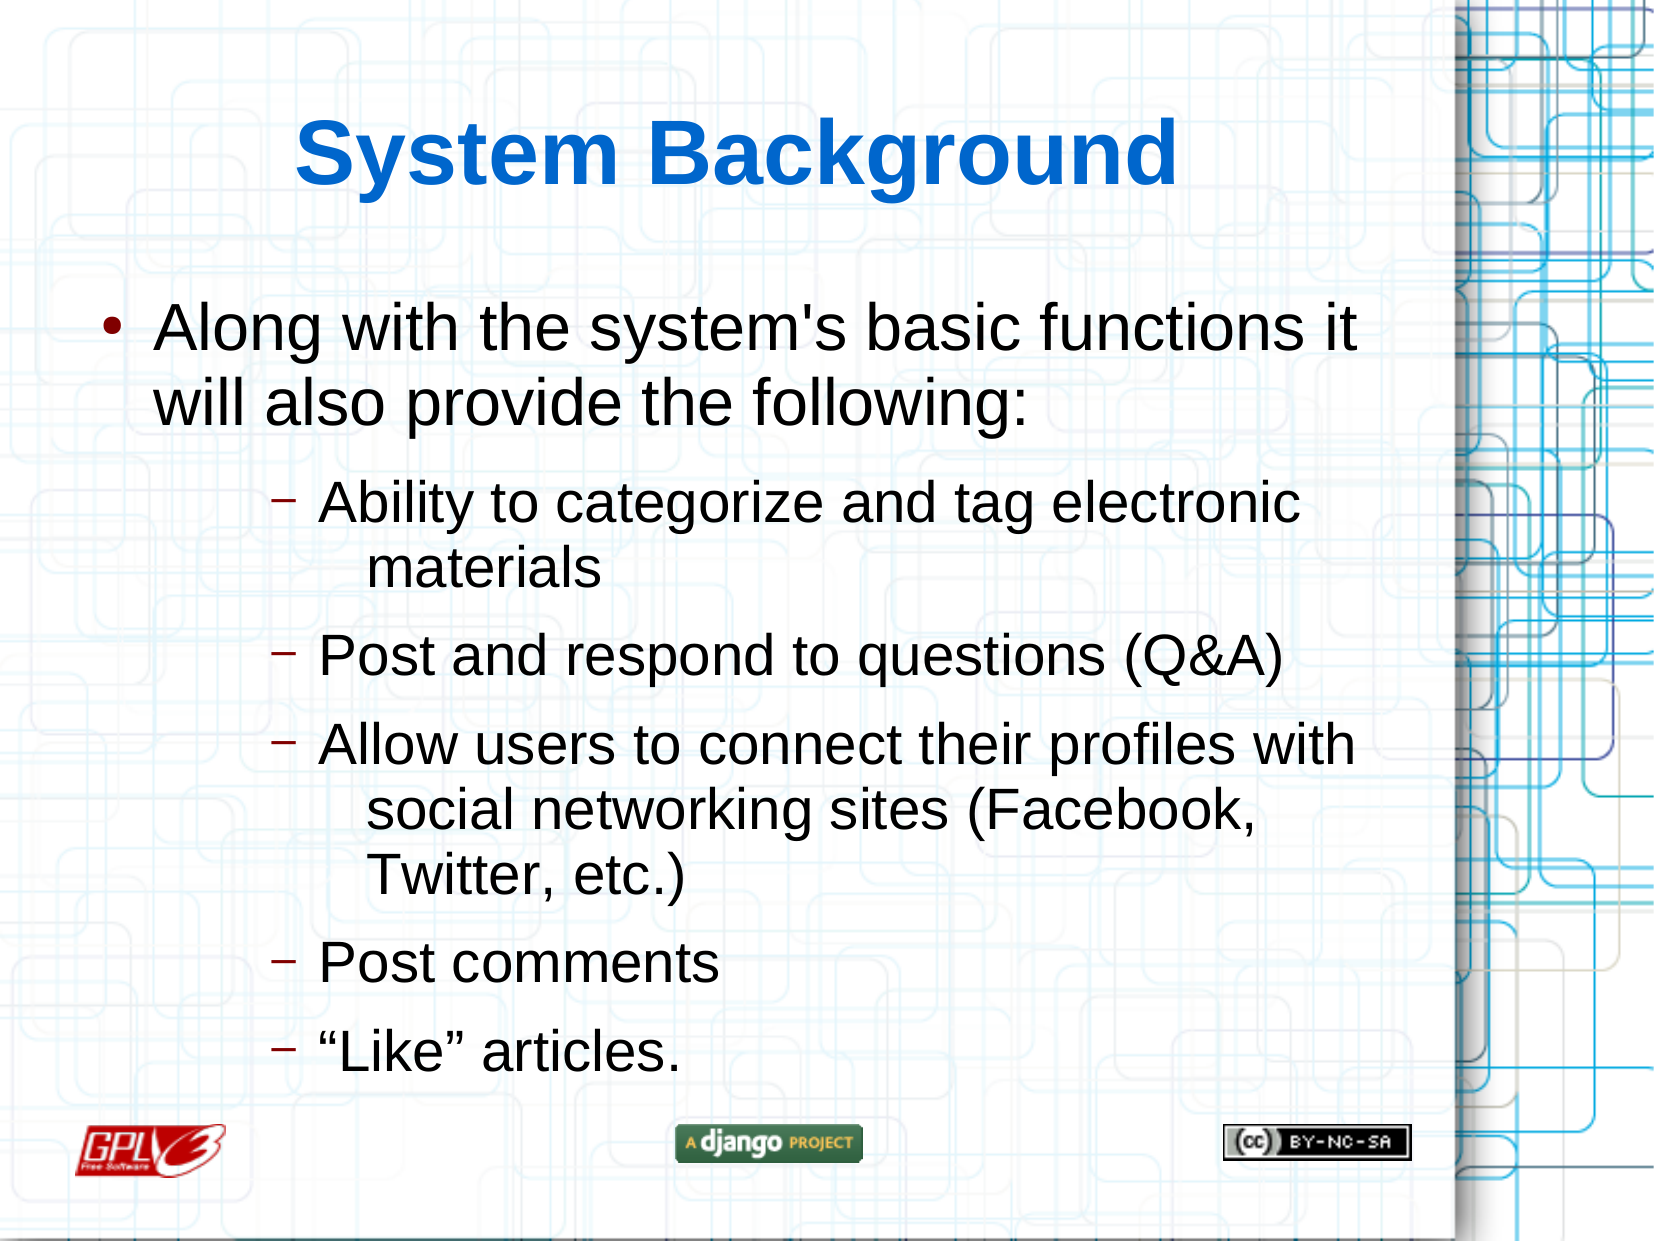

# System Background
Along with the system's basic functions it will also provide the following:
Ability to categorize and tag electronic materials
Post and respond to questions (Q&A)
Allow users to connect their profiles with social networking sites (Facebook, Twitter, etc.)
Post comments
“Like” articles.